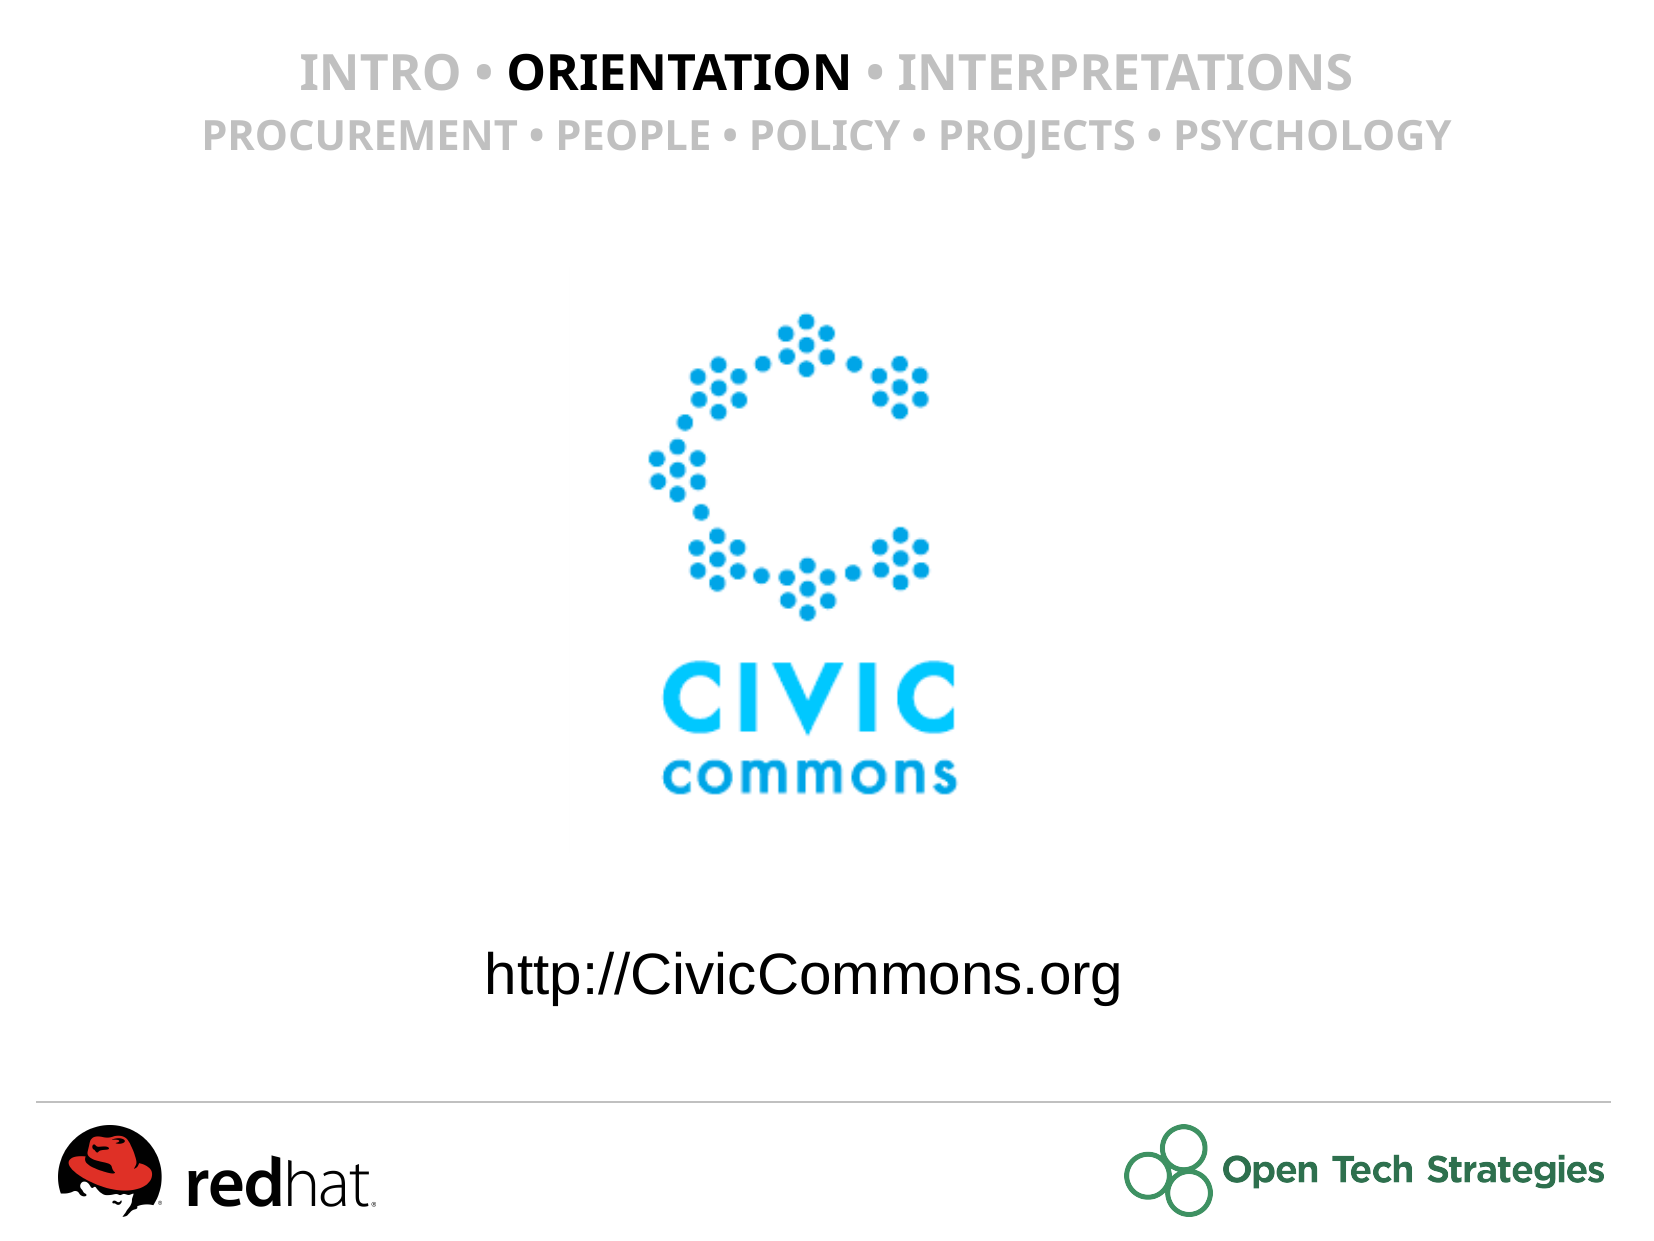

# INTRO • ORIENTATION • INTERPRETATIONS PROCUREMENT • PEOPLE • POLICY • PROJECTS • PSYCHOLOGY
http://CivicCommons.org